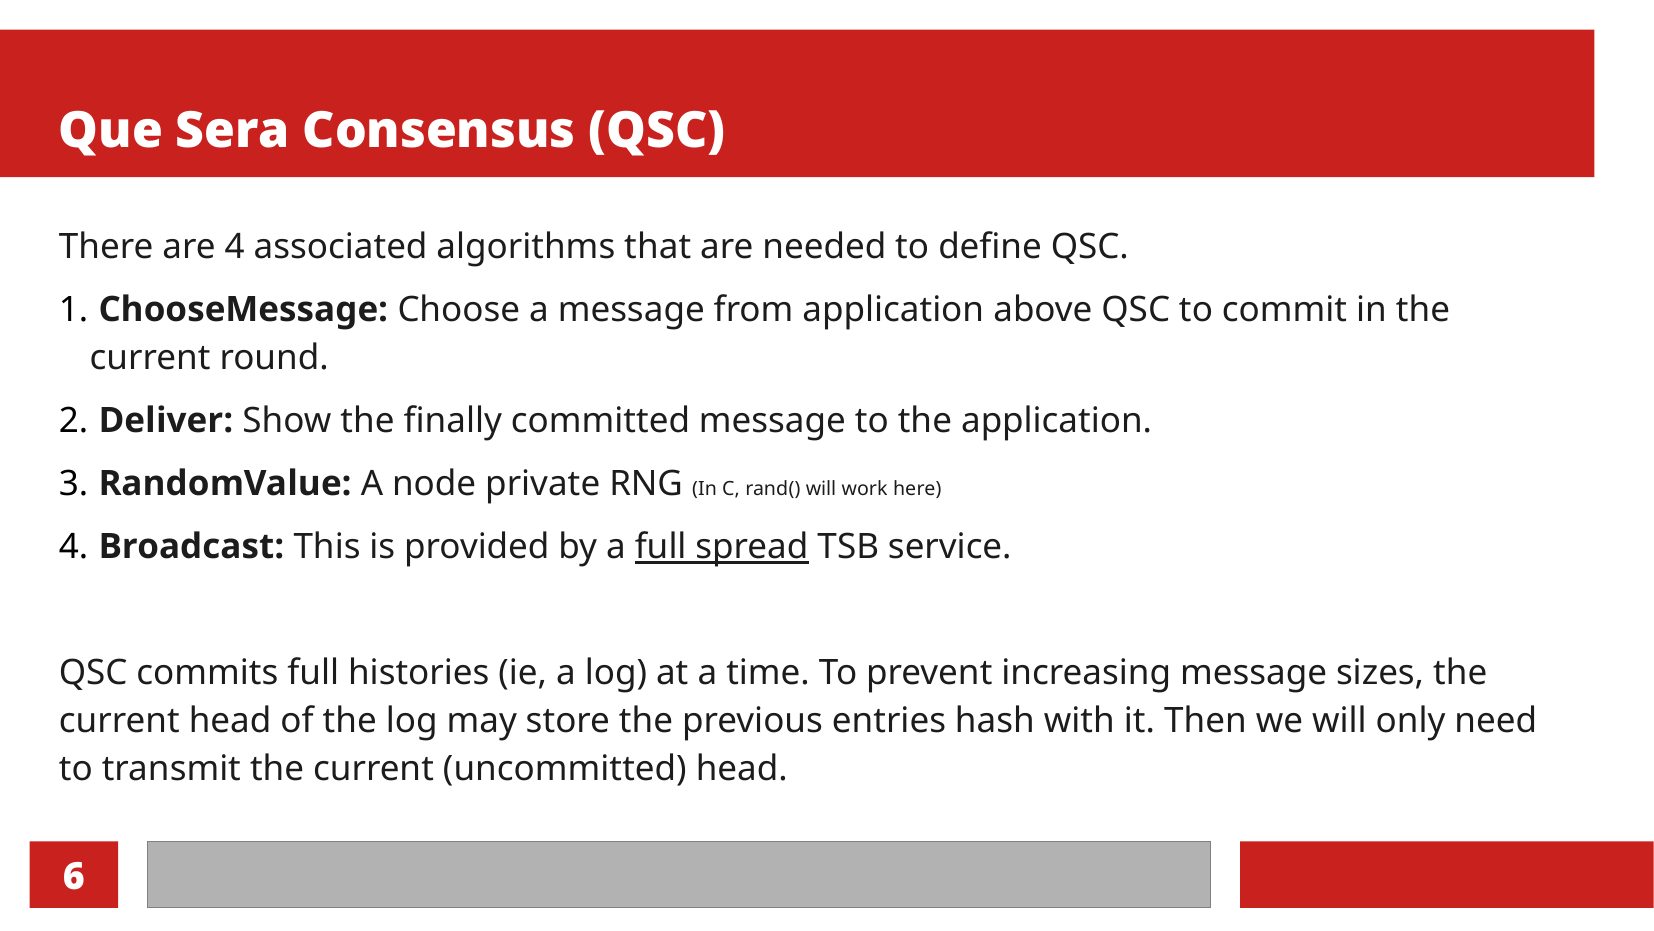

# Que Sera Consensus (QSC)
There are 4 associated algorithms that are needed to define QSC.
 ChooseMessage: Choose a message from application above QSC to commit in the current round.
 Deliver: Show the finally committed message to the application.
 RandomValue: A node private RNG (In C, rand() will work here)
 Broadcast: This is provided by a full spread TSB service.
QSC commits full histories (ie, a log) at a time. To prevent increasing message sizes, the current head of the log may store the previous entries hash with it. Then we will only need to transmit the current (uncommitted) head.
6